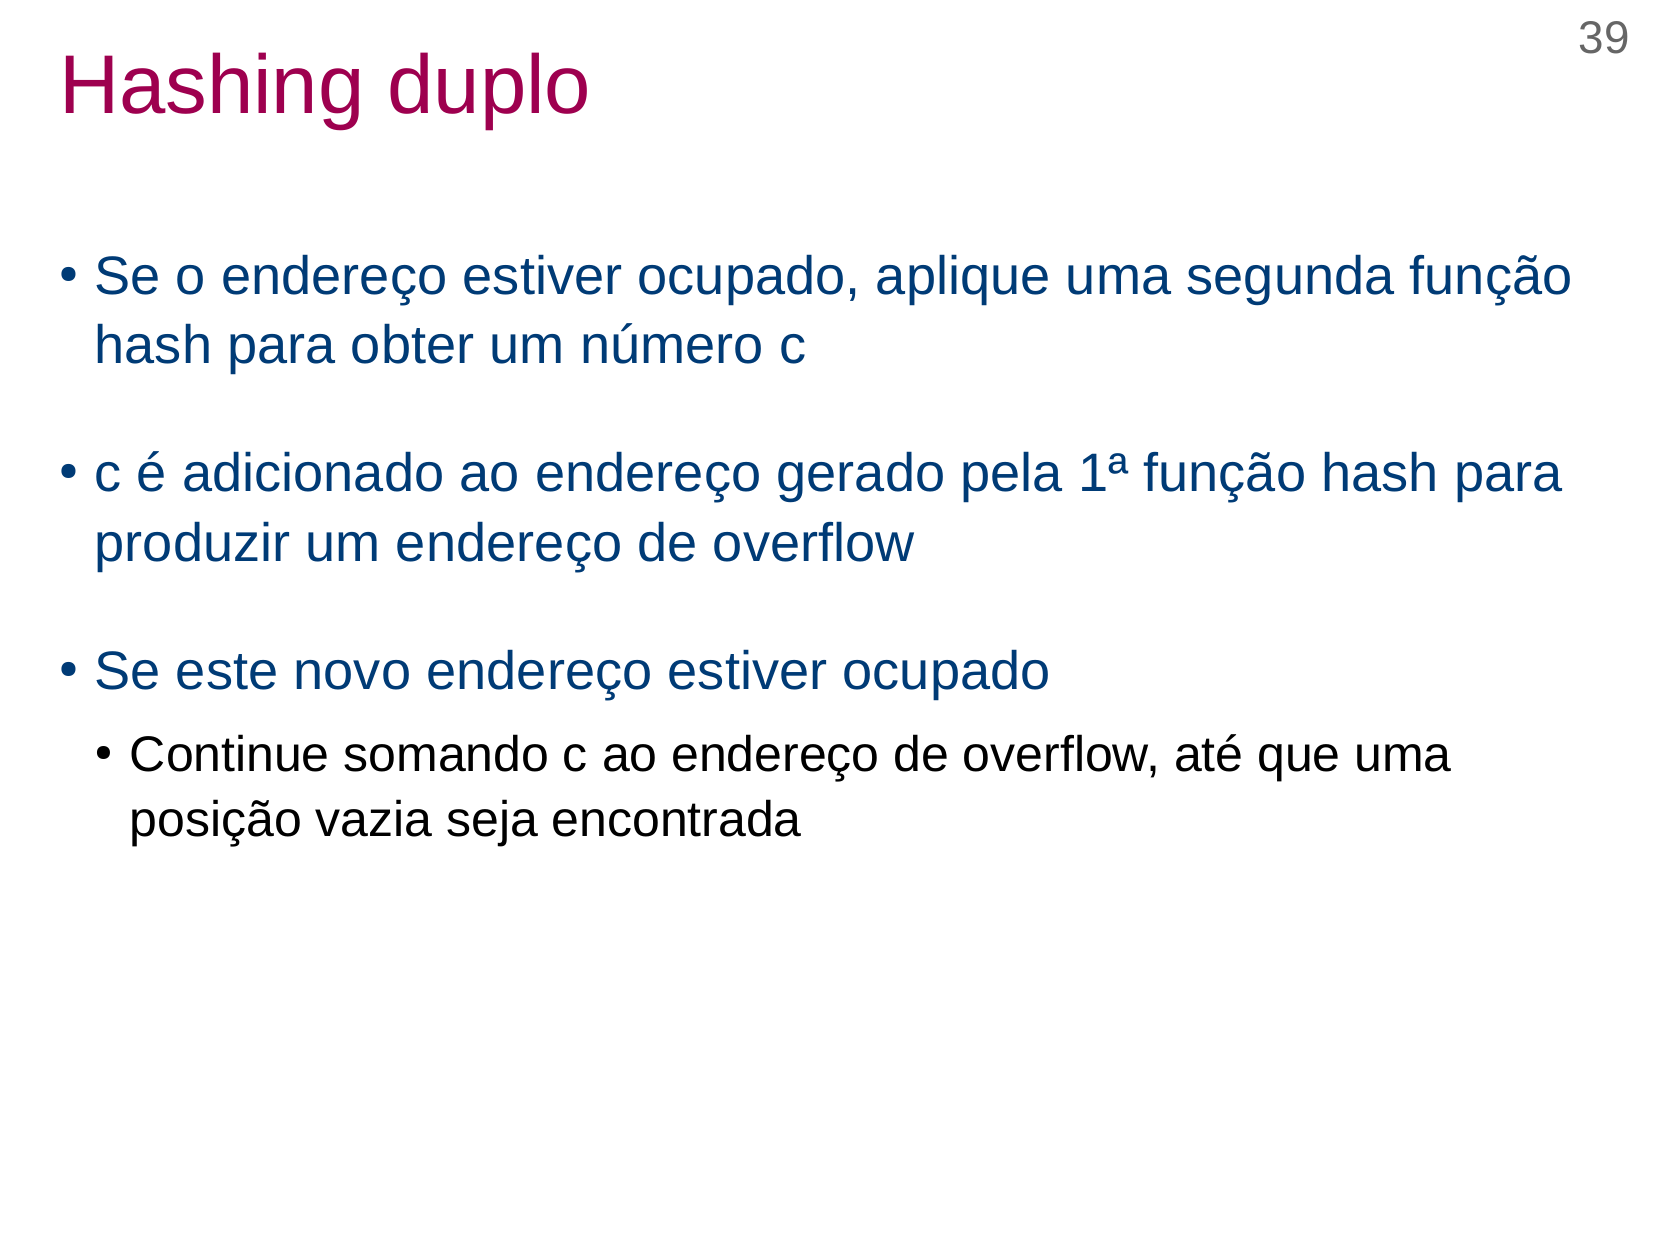

39
# Hashing duplo
Se o endereço estiver ocupado, aplique uma segunda função hash para obter um número c
c é adicionado ao endereço gerado pela 1ª função hash para produzir um endereço de overflow
Se este novo endereço estiver ocupado
Continue somando c ao endereço de overflow, até que uma posição vazia seja encontrada